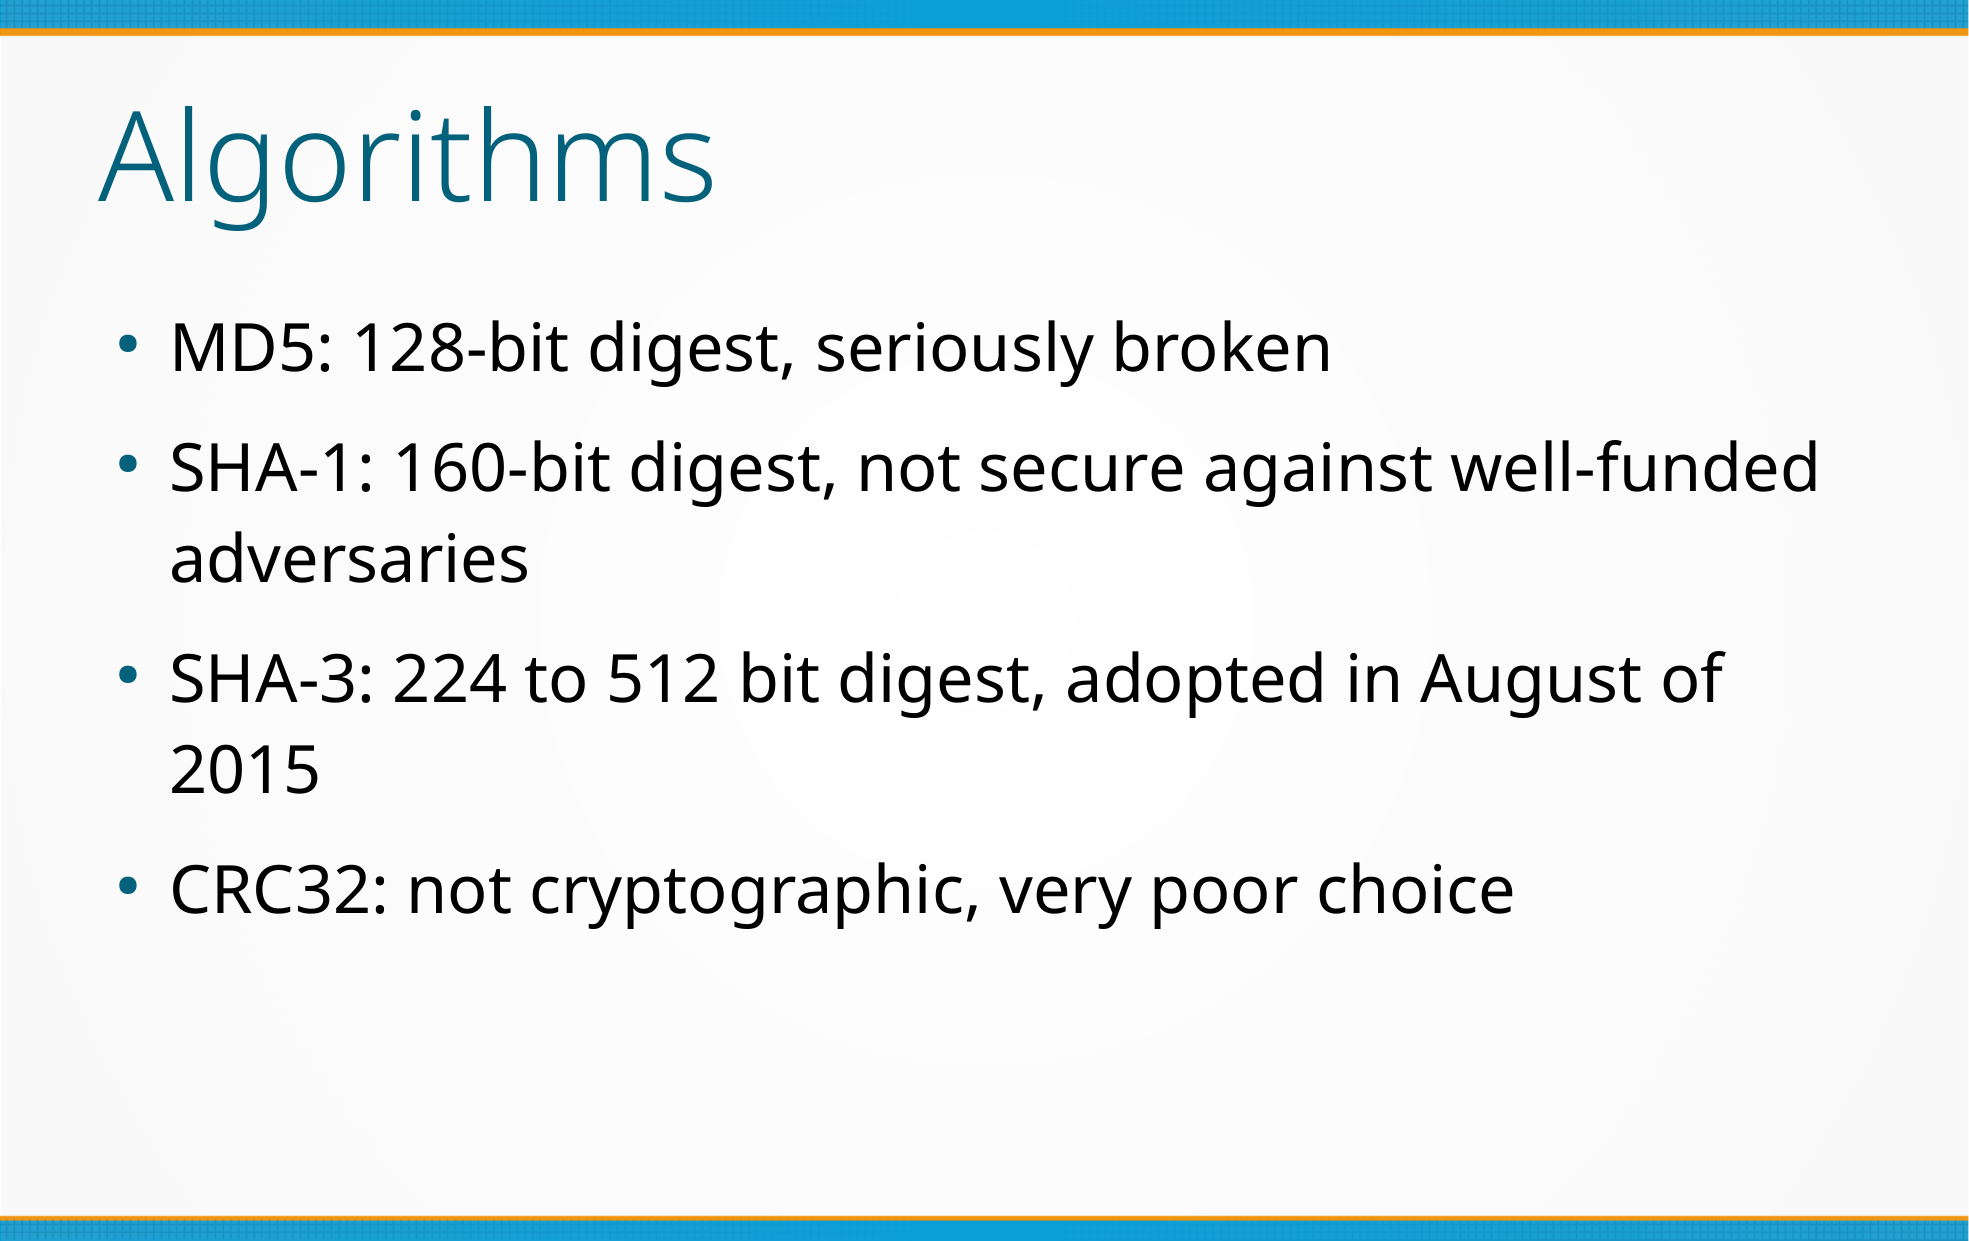

# Algorithms
MD5: 128-bit digest, seriously broken
SHA-1: 160-bit digest, not secure against well-funded adversaries
SHA-3: 224 to 512 bit digest, adopted in August of 2015
CRC32: not cryptographic, very poor choice